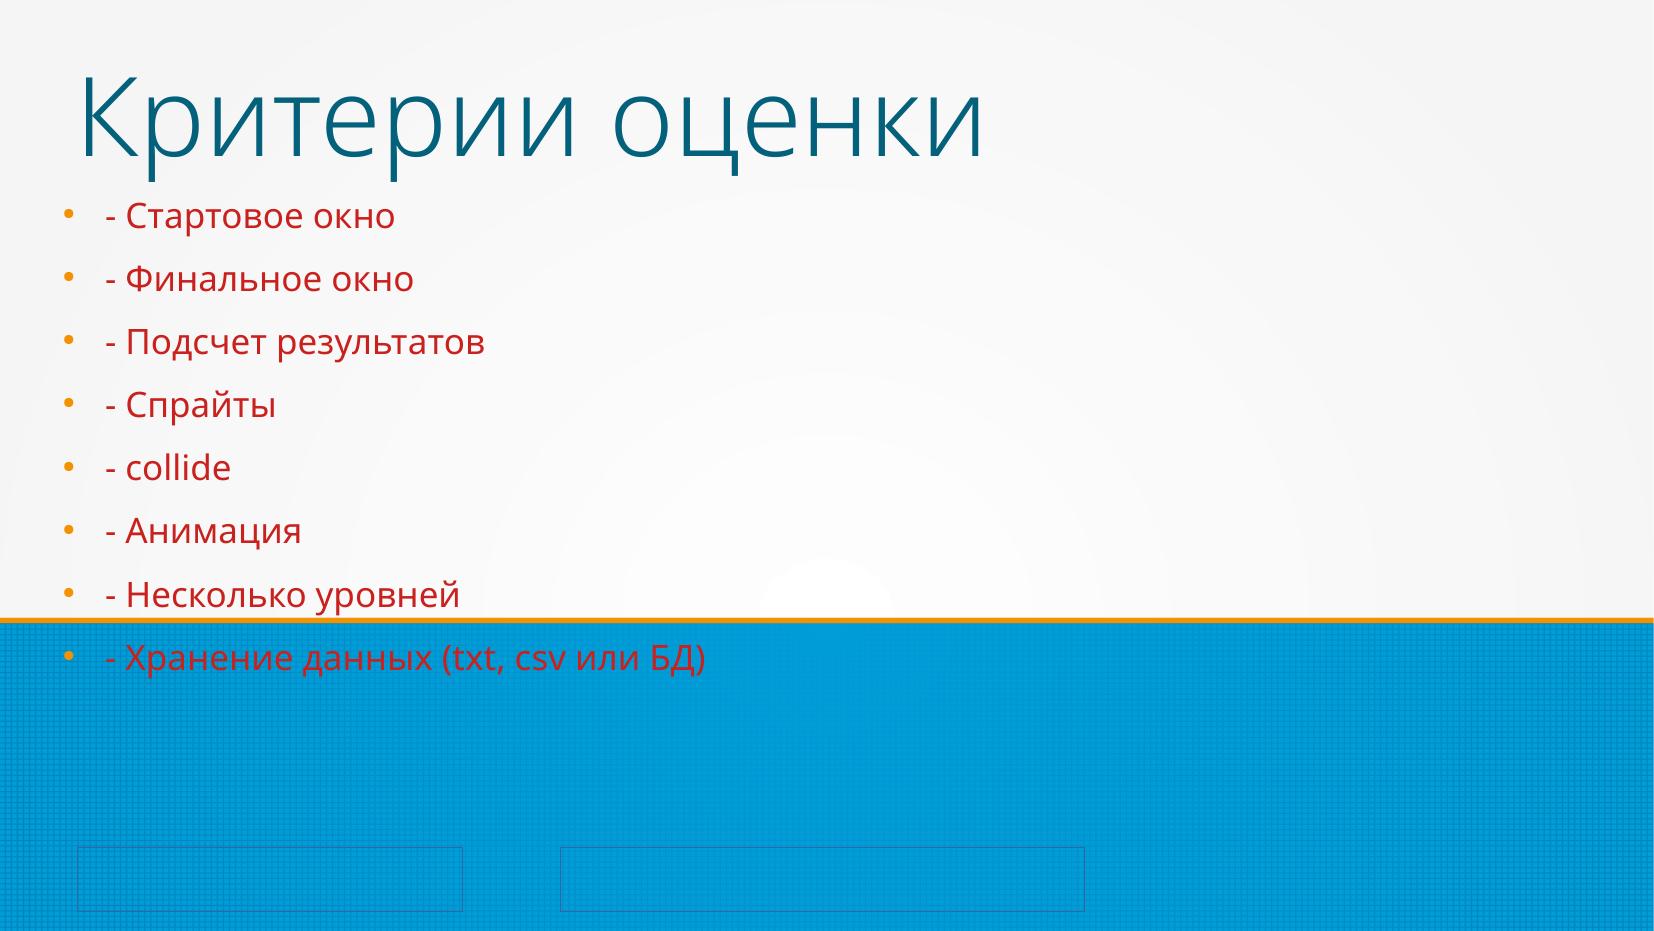

# Критерии оценки
- Стартовое окно
- Финальное окно
- Подсчет результатов
- Спрайты
- collide
- Анимация
- Несколько уровней
- Хранение данных (txt, csv или БД)